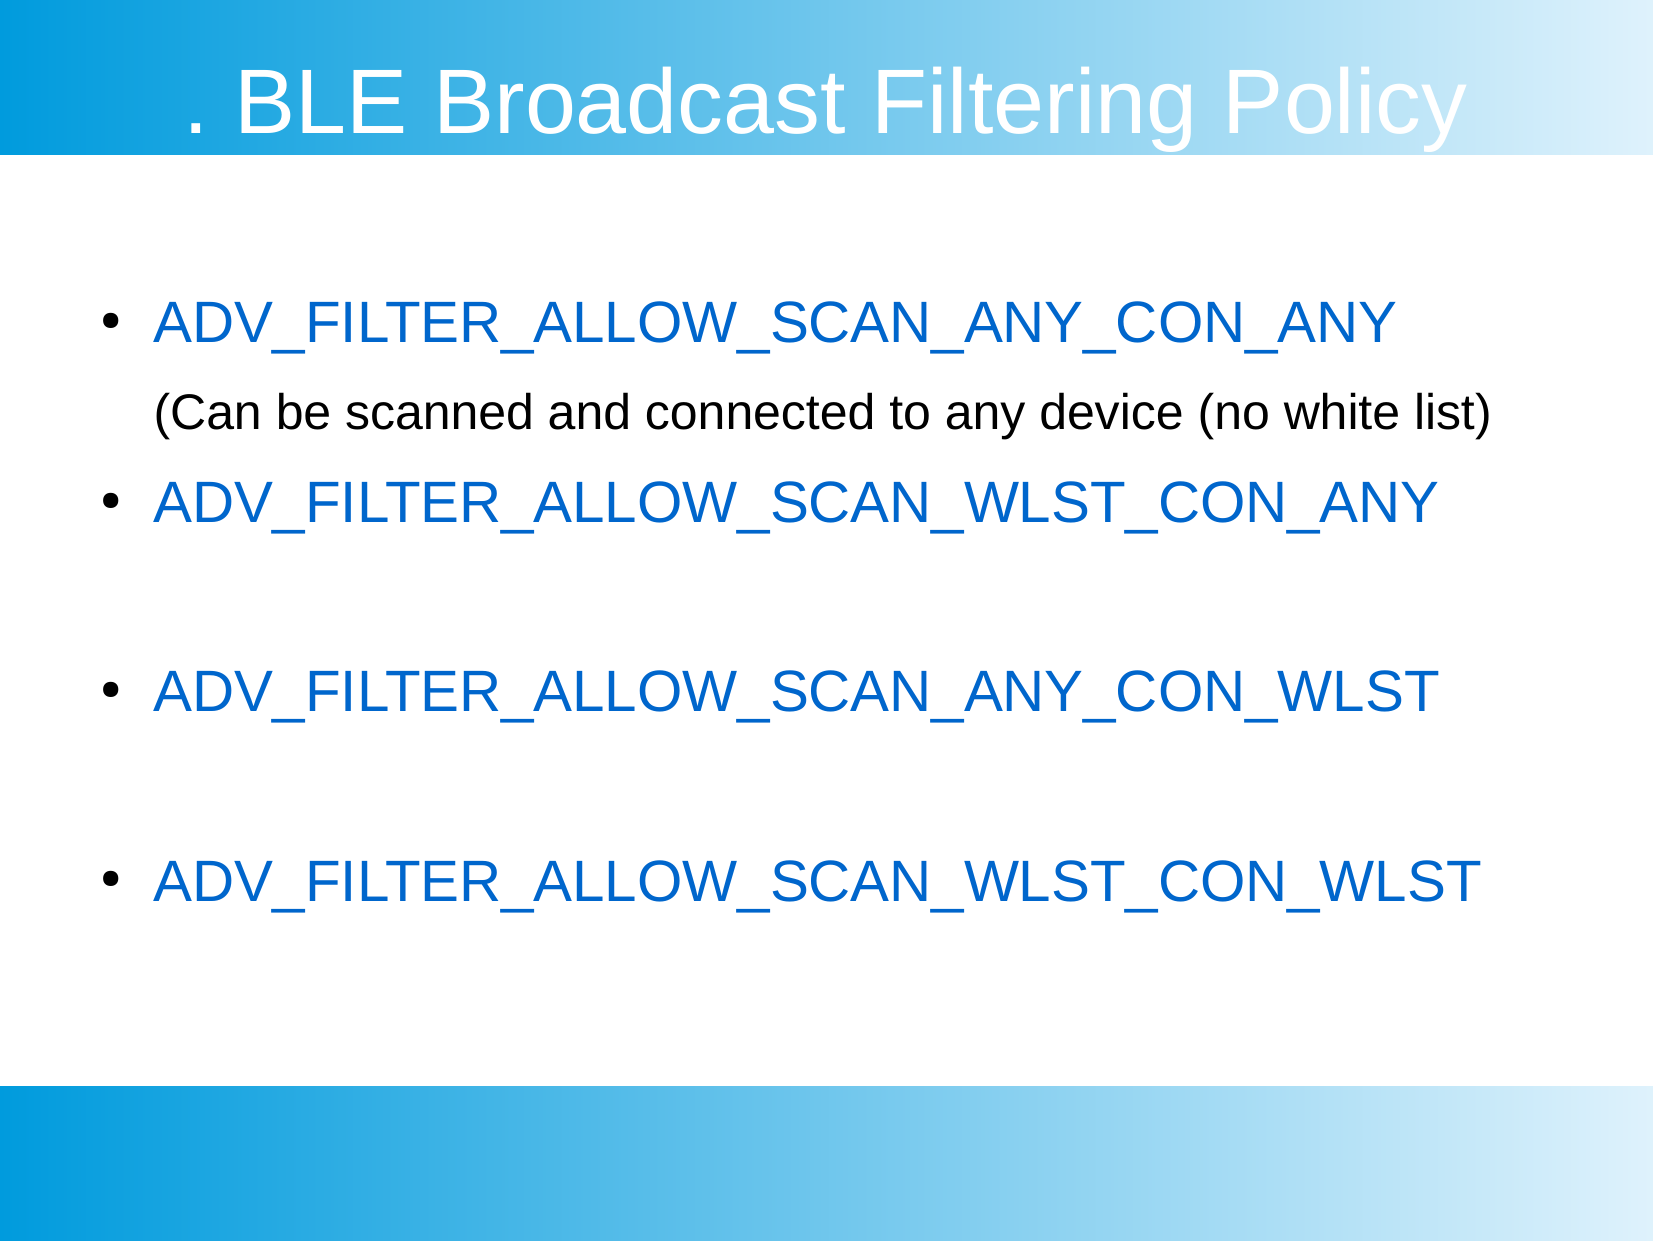

# . BLE Broadcast Filtering Policy
ADV_FILTER_ALLOW_SCAN_ANY_CON_ANY
(Can be scanned and connected to any device (no white list)
ADV_FILTER_ALLOW_SCAN_WLST_CON_ANY
ADV_FILTER_ALLOW_SCAN_ANY_CON_WLST
ADV_FILTER_ALLOW_SCAN_WLST_CON_WLST